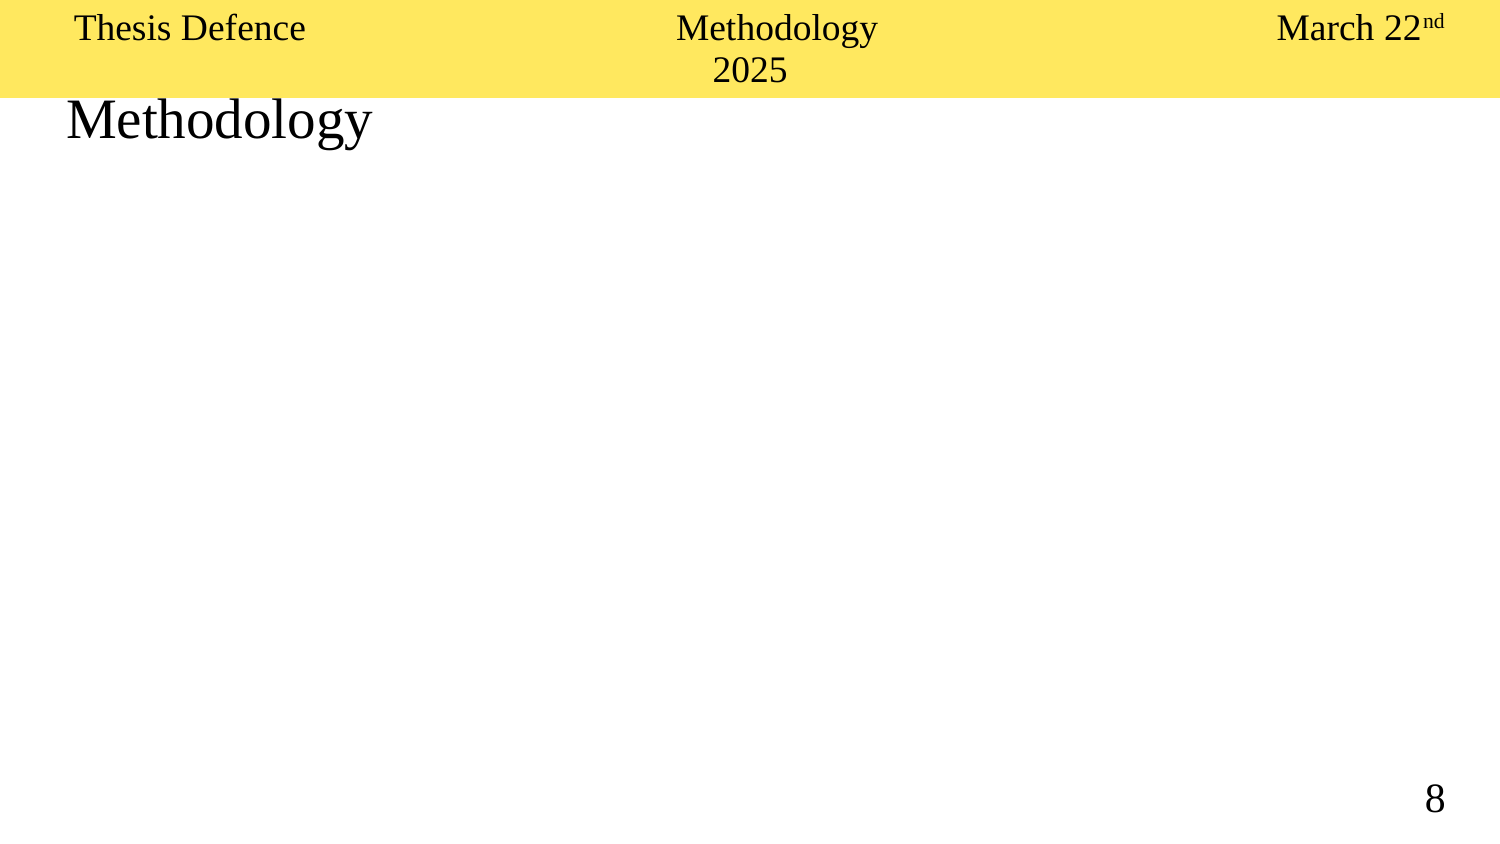

Thesis Defence Methodology March 22nd 2025
# Methodology